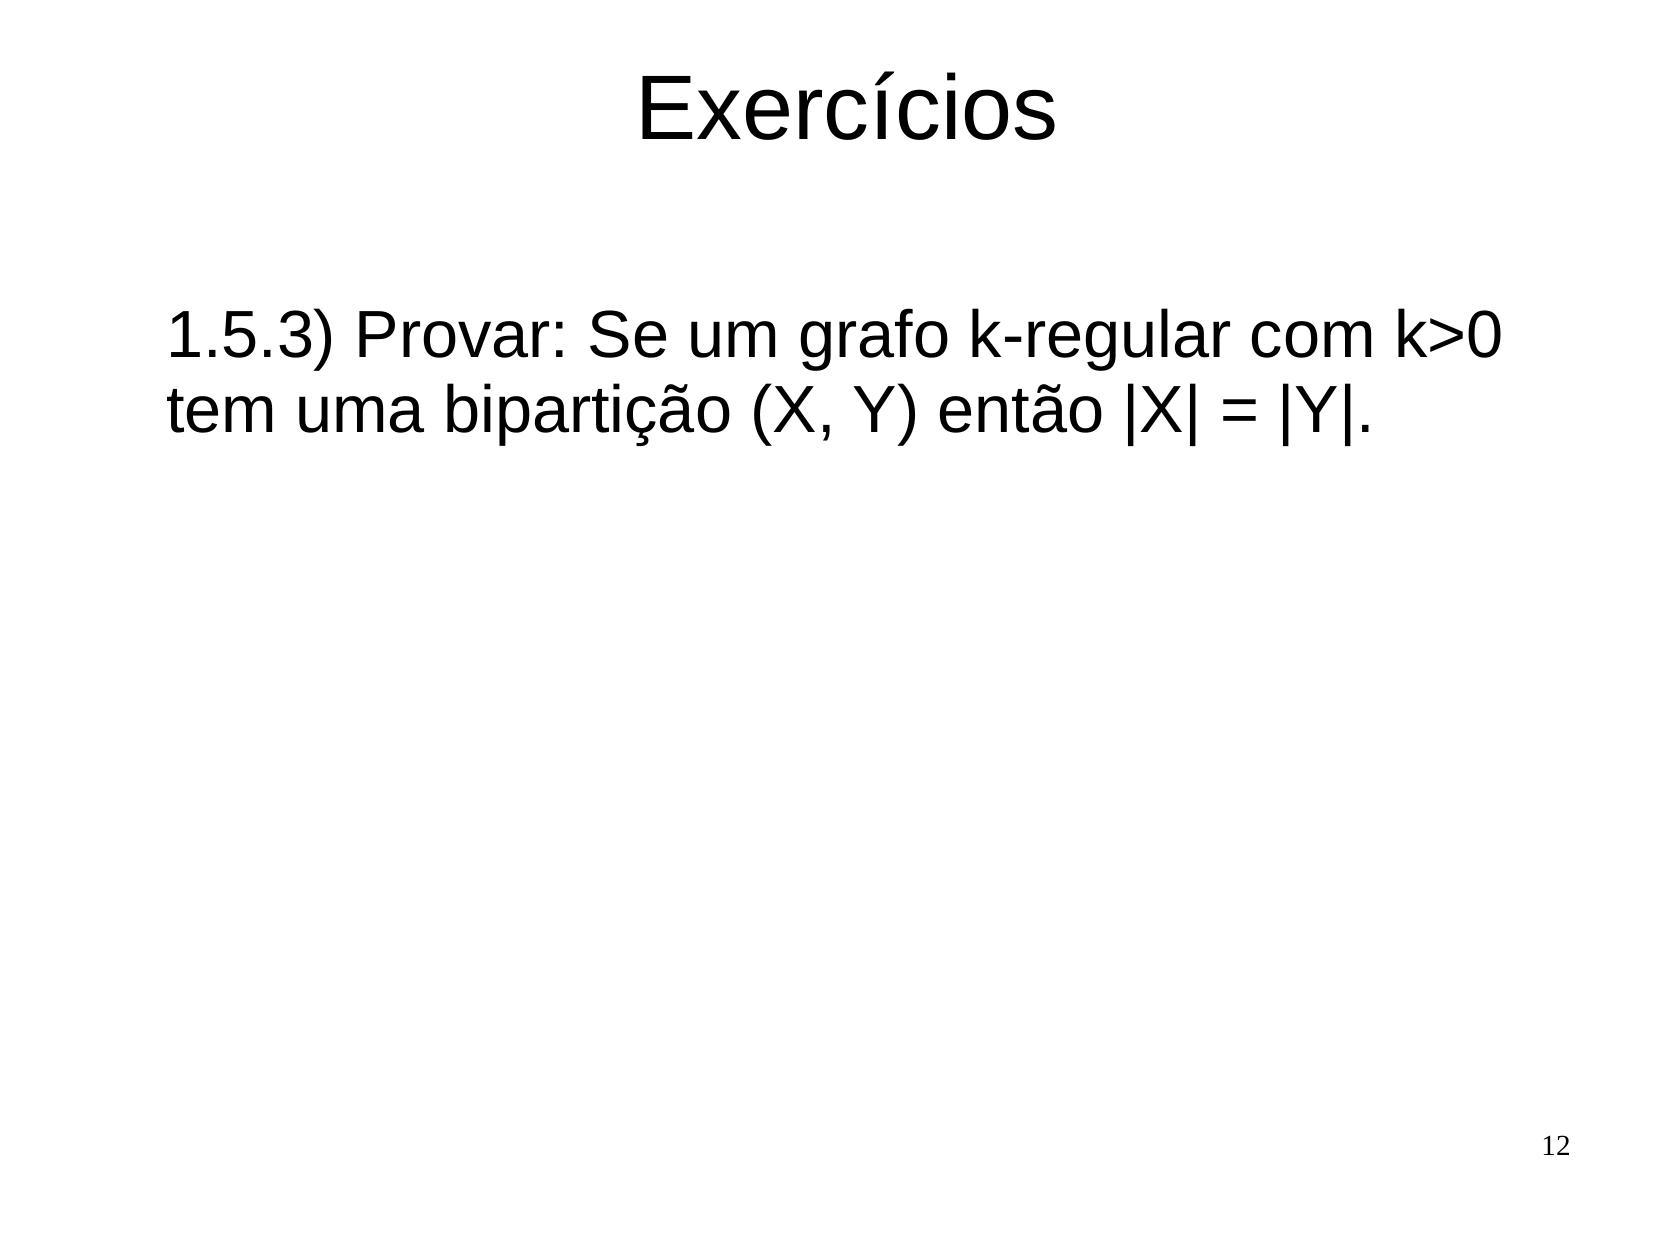

# Exercícios
1.5.3) Provar: Se um grafo k-regular com k>0 tem uma bipartição (X, Y) então |X| = |Y|.
12